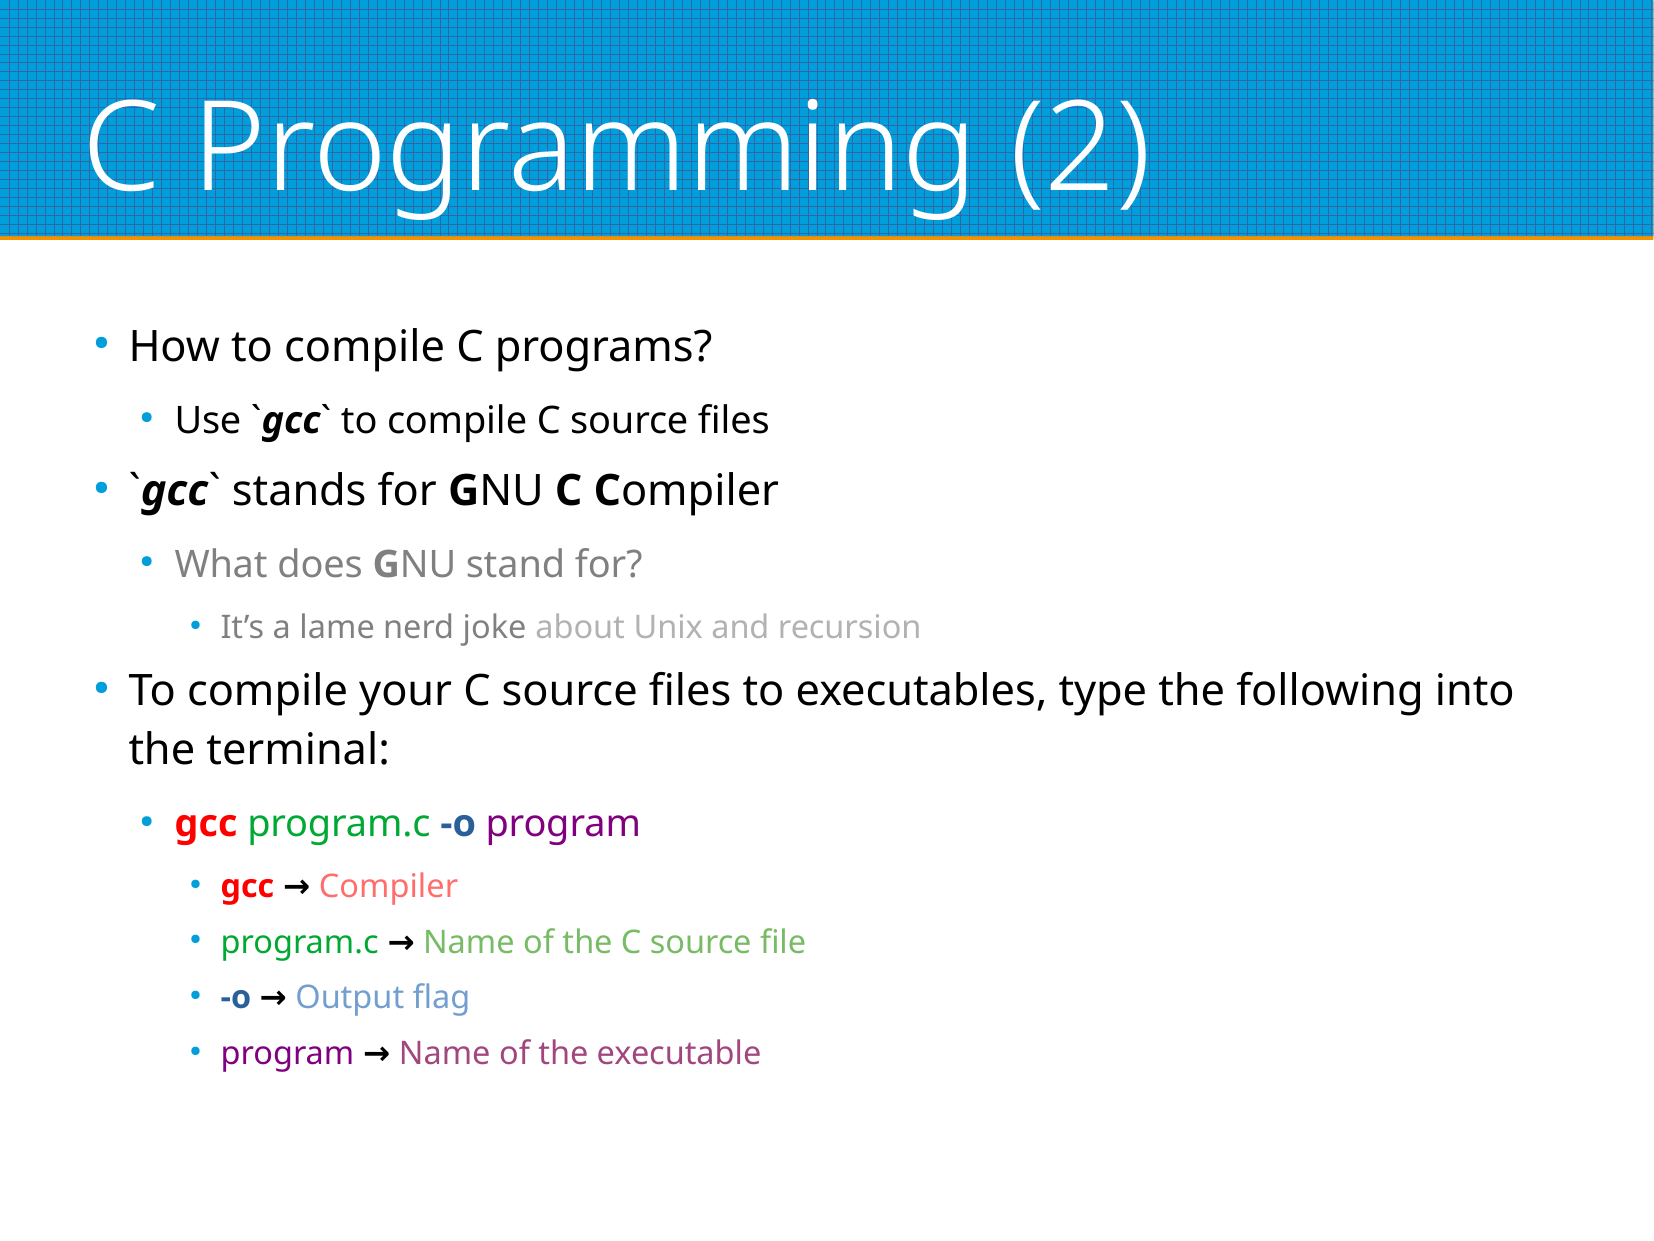

# C Programming (2)
How to compile C programs?
Use `gcc` to compile C source files
`gcc` stands for GNU C Compiler
What does GNU stand for?
It’s a lame nerd joke about Unix and recursion
To compile your C source files to executables, type the following into the terminal:
gcc program.c -o program
gcc → Compiler
program.c → Name of the C source file
-o → Output flag
program → Name of the executable